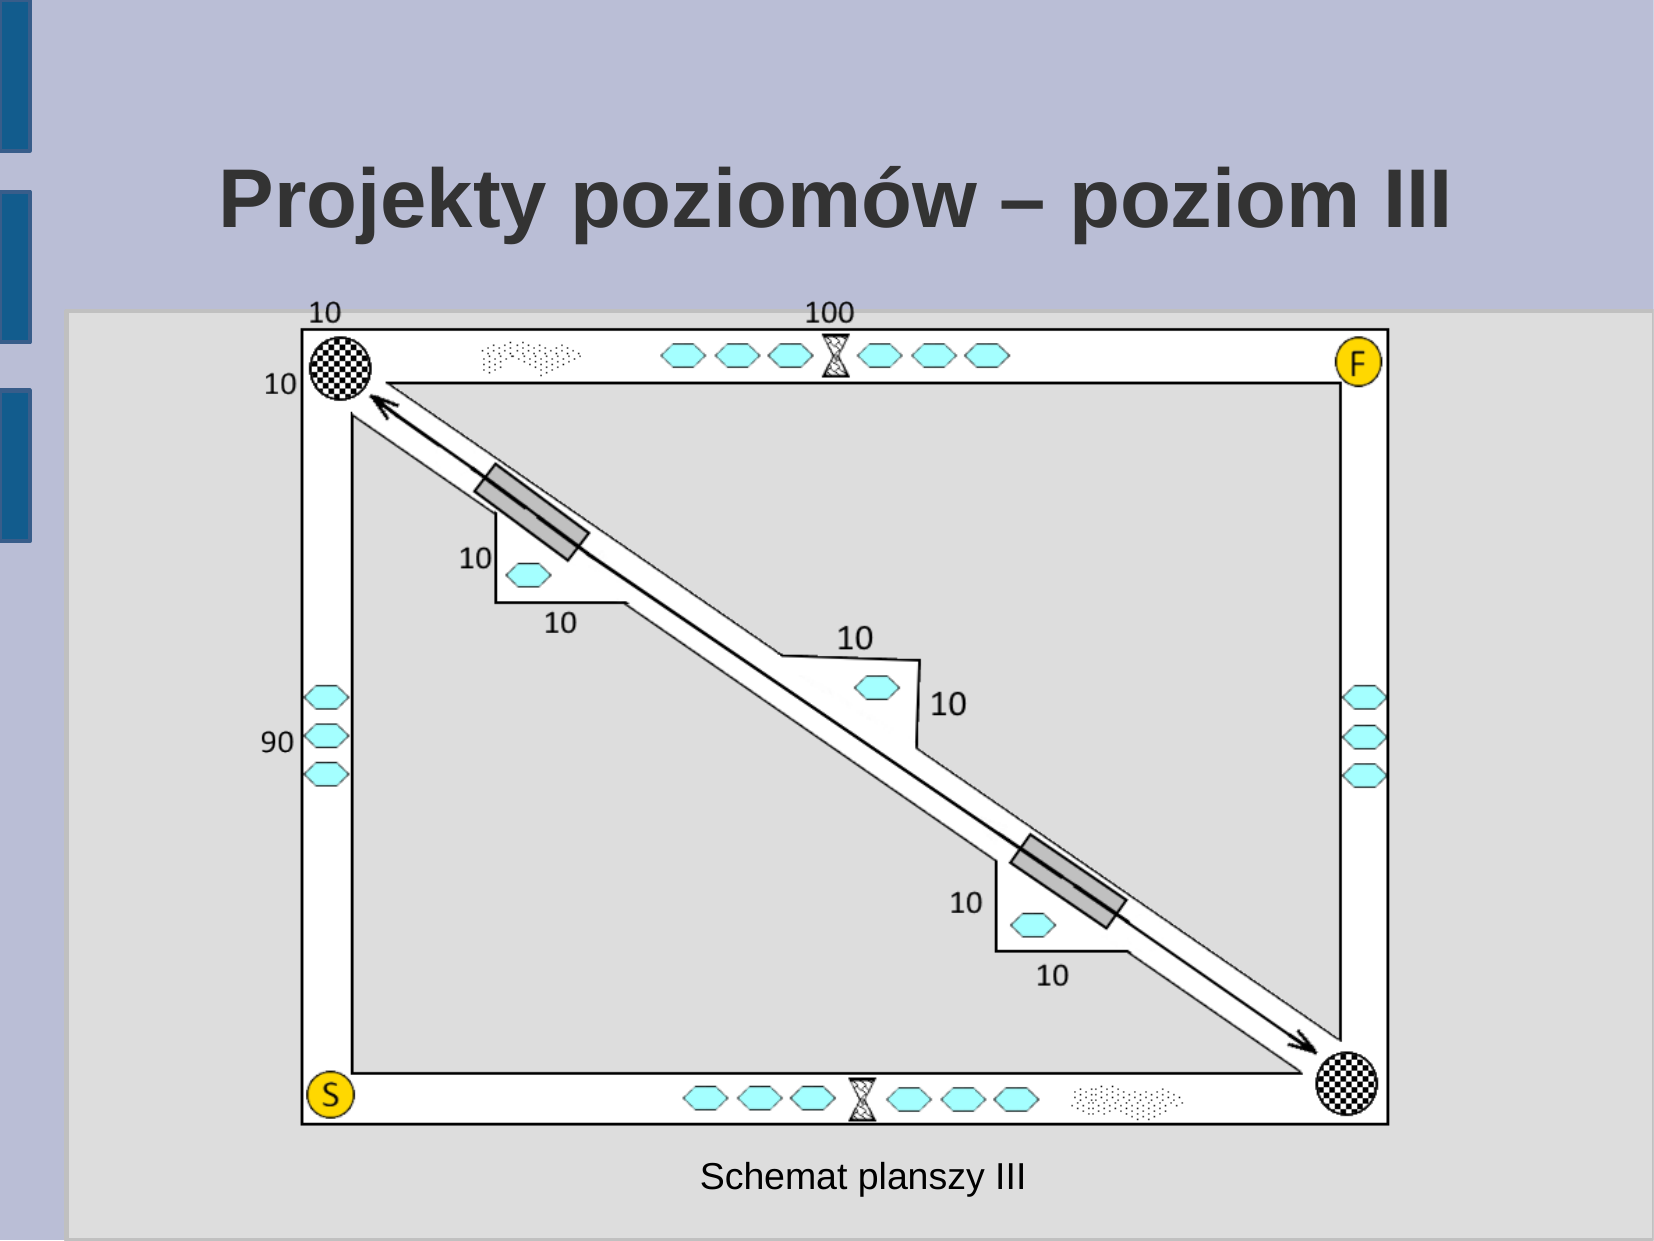

# Projekty poziomów – poziom III
Schemat planszy III